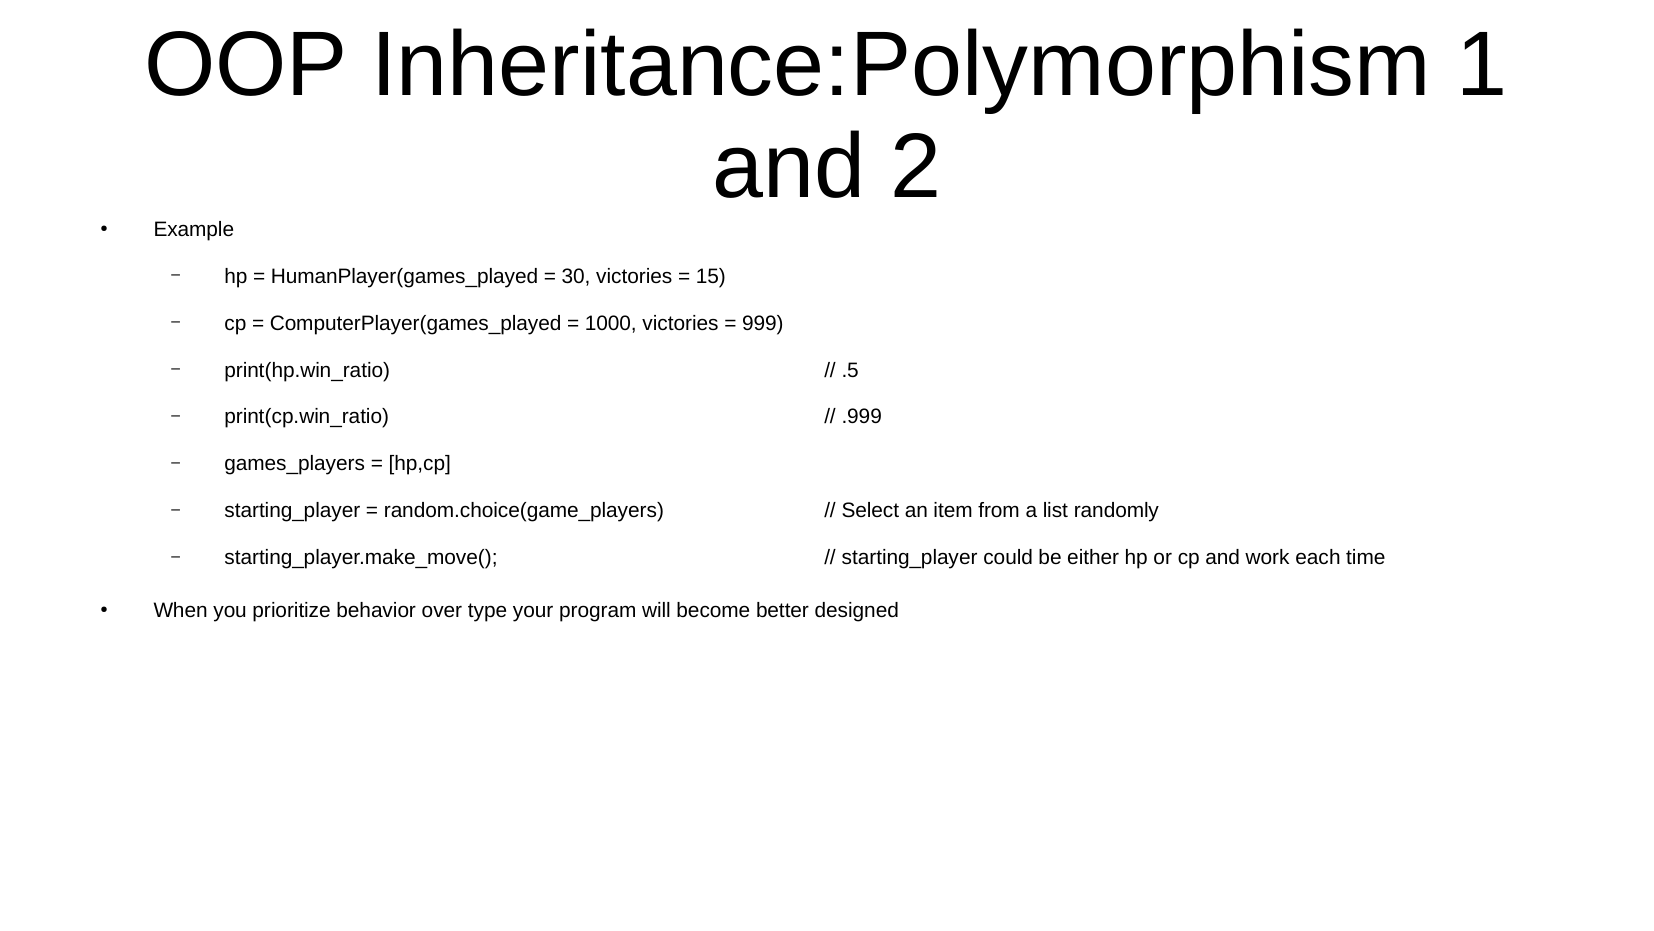

# OOP Inheritance:Polymorphism 1 and 2
Example
hp = HumanPlayer(games_played = 30, victories = 15)
cp = ComputerPlayer(games_played = 1000, victories = 999)
print(hp.win_ratio)						// .5
print(cp.win_ratio)						// .999
games_players = [hp,cp]
starting_player = random.choice(game_players)			// Select an item from a list randomly
starting_player.make_move();					// starting_player could be either hp or cp and work each time
When you prioritize behavior over type your program will become better designed